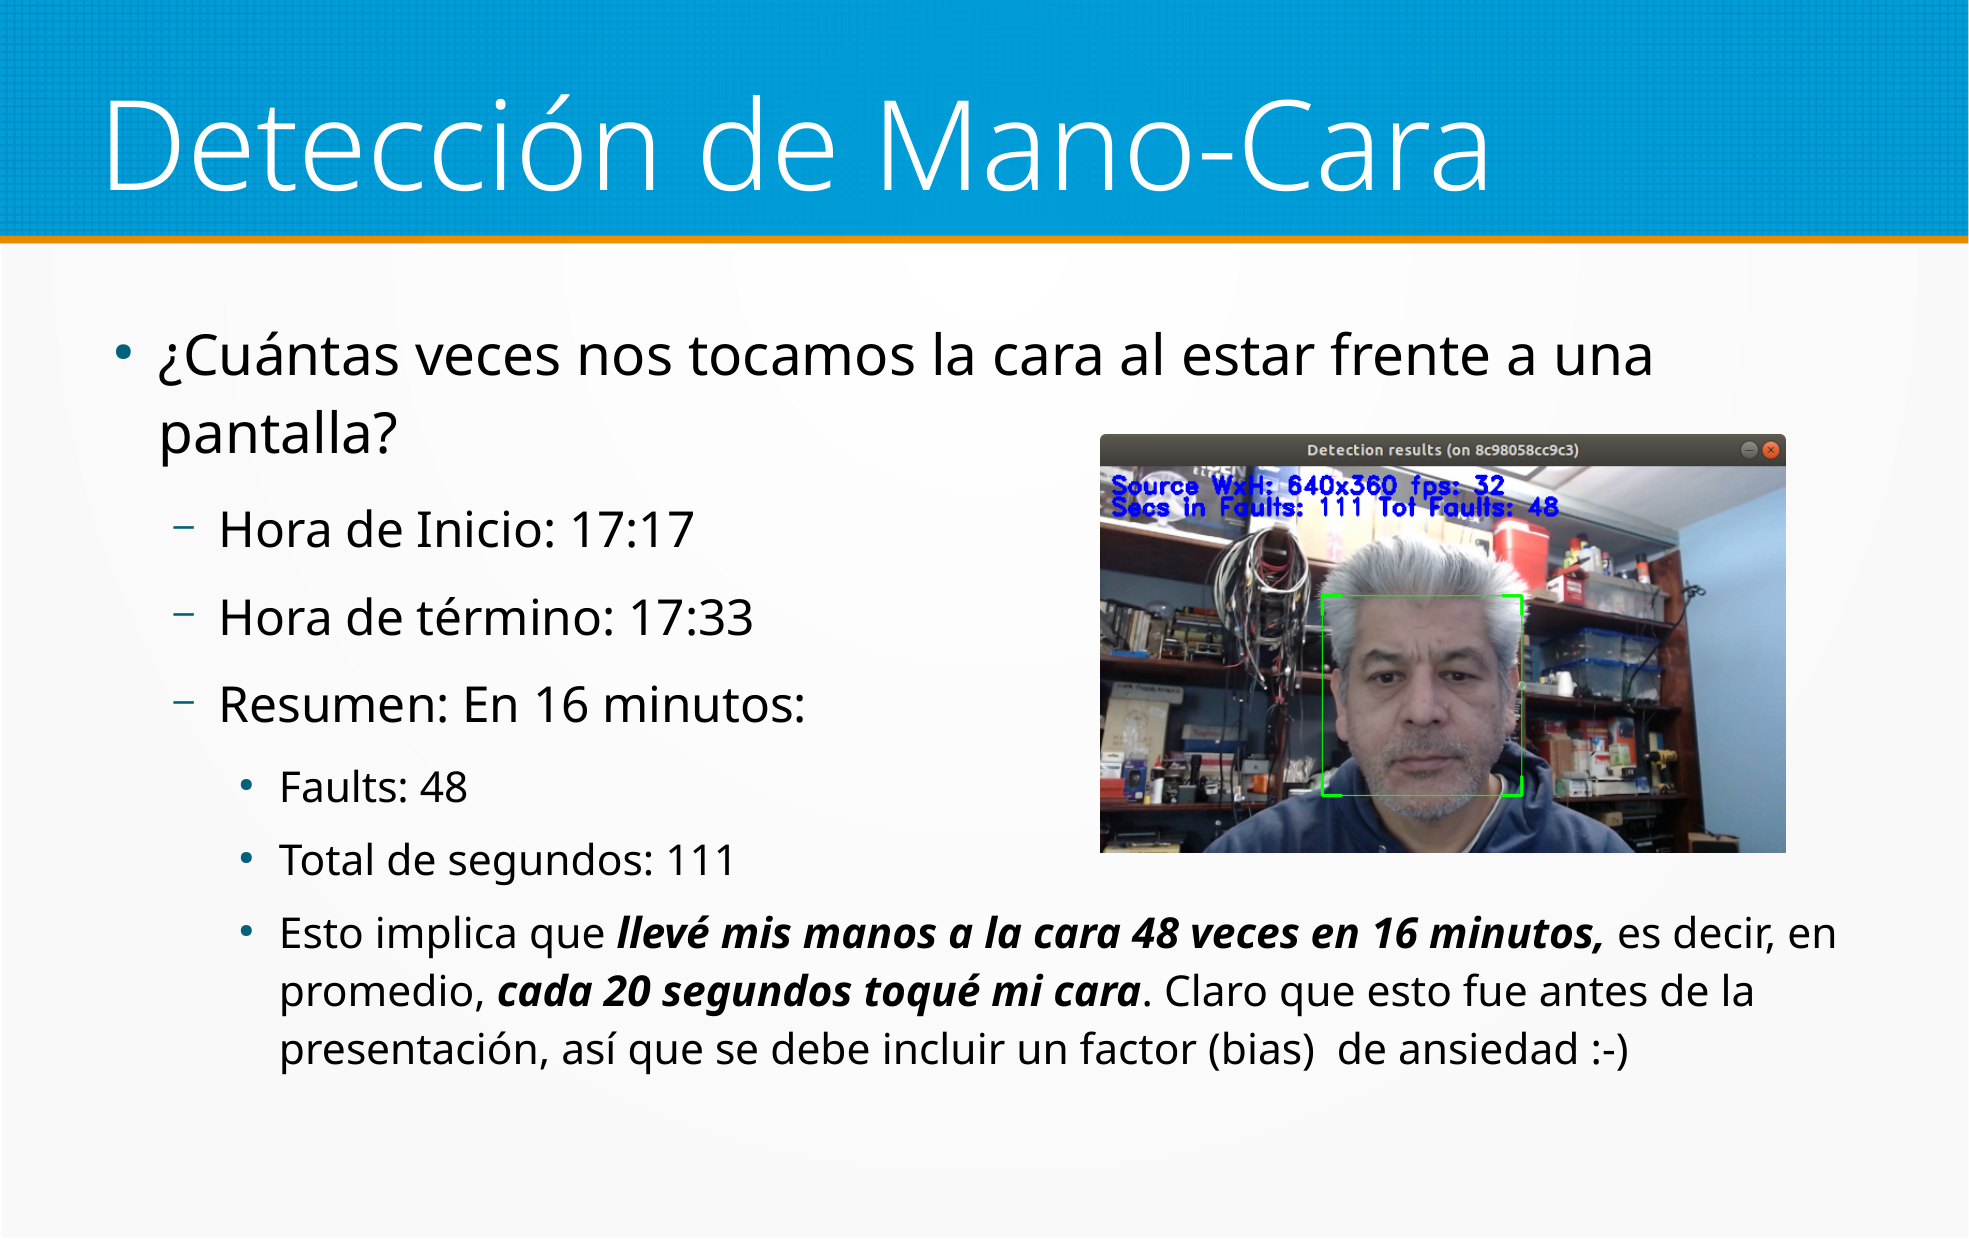

Detección de Mano-Cara
# ¿Cuántas veces nos tocamos la cara al estar frente a una pantalla?
Hora de Inicio: 17:17
Hora de término: 17:33
Resumen: En 16 minutos:
Faults: 48
Total de segundos: 111
Esto implica que llevé mis manos a la cara 48 veces en 16 minutos, es decir, en promedio, cada 20 segundos toqué mi cara. Claro que esto fue antes de la presentación, así que se debe incluir un factor (bias) de ansiedad :-)